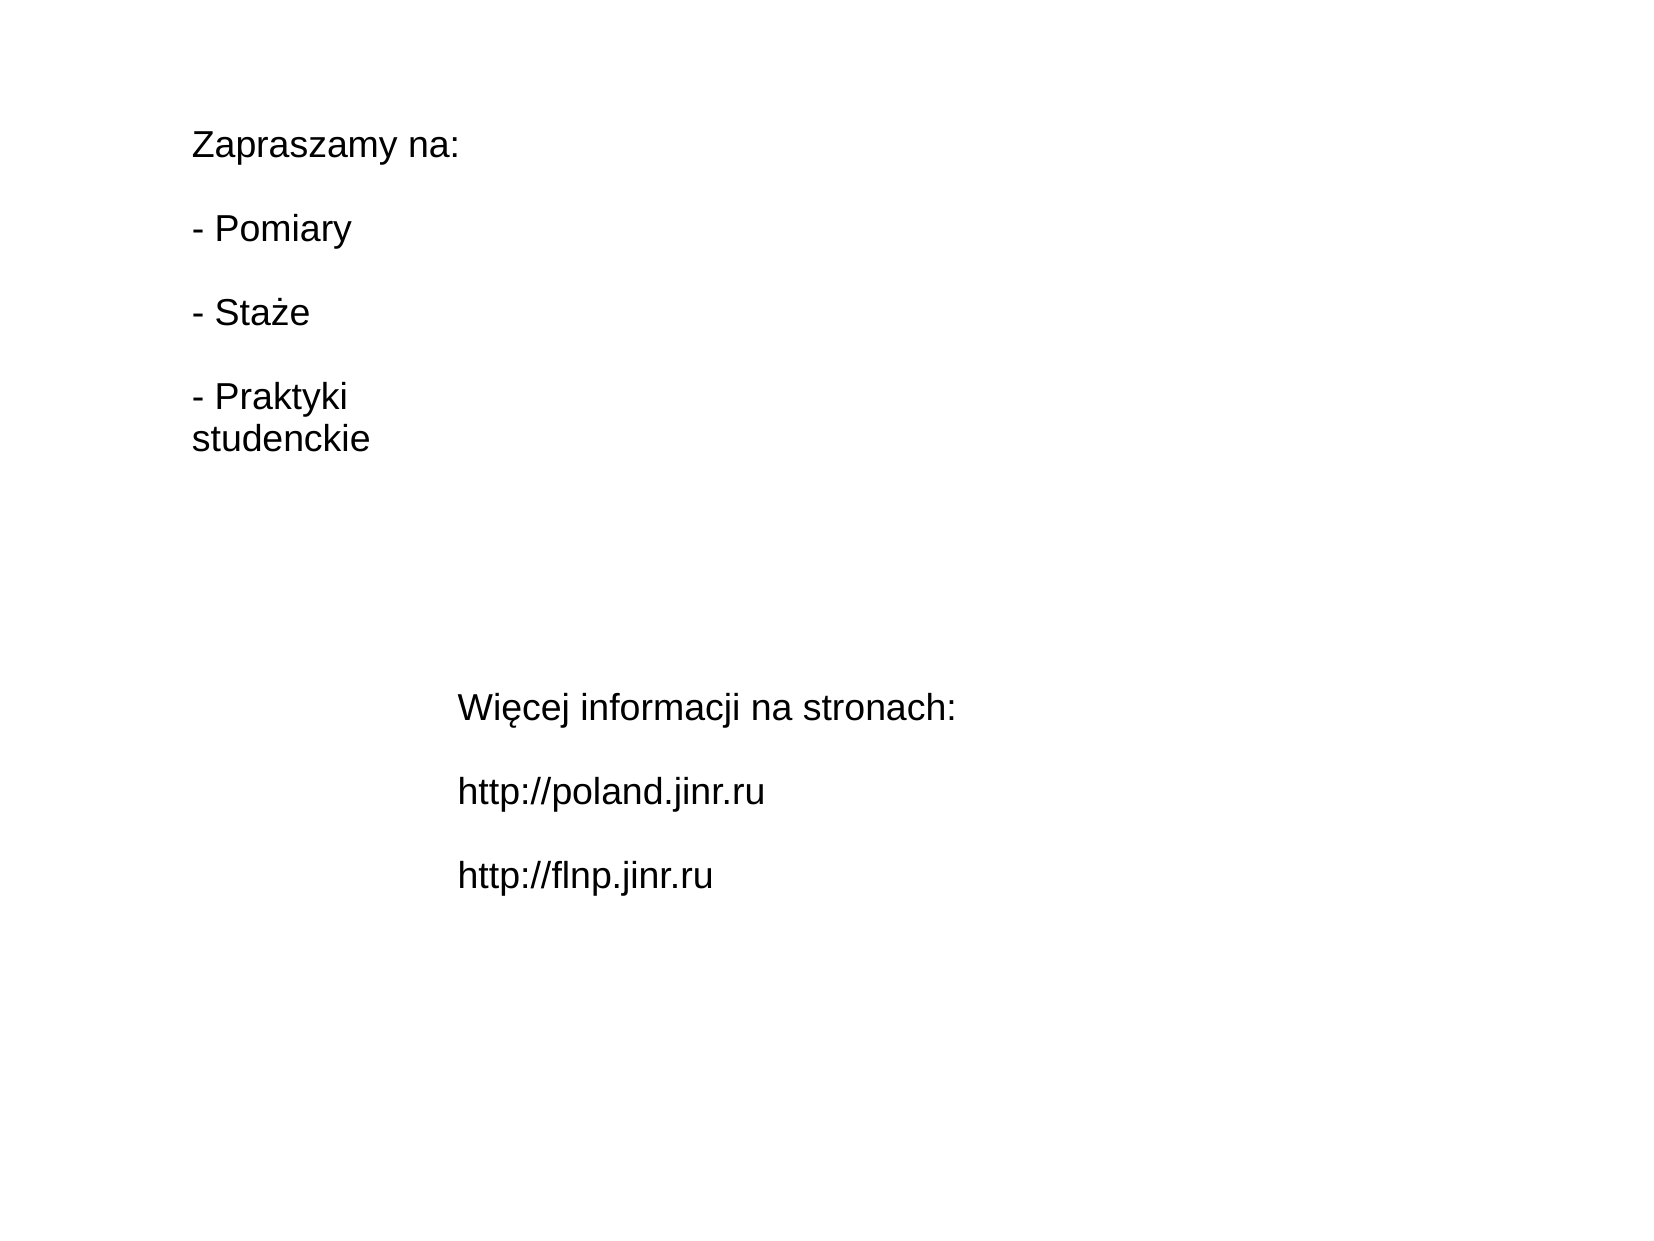

Zapraszamy na:
- Pomiary
- Staże
- Praktyki studenckie
Więcej informacji na stronach:
http://poland.jinr.ru
http://flnp.jinr.ru